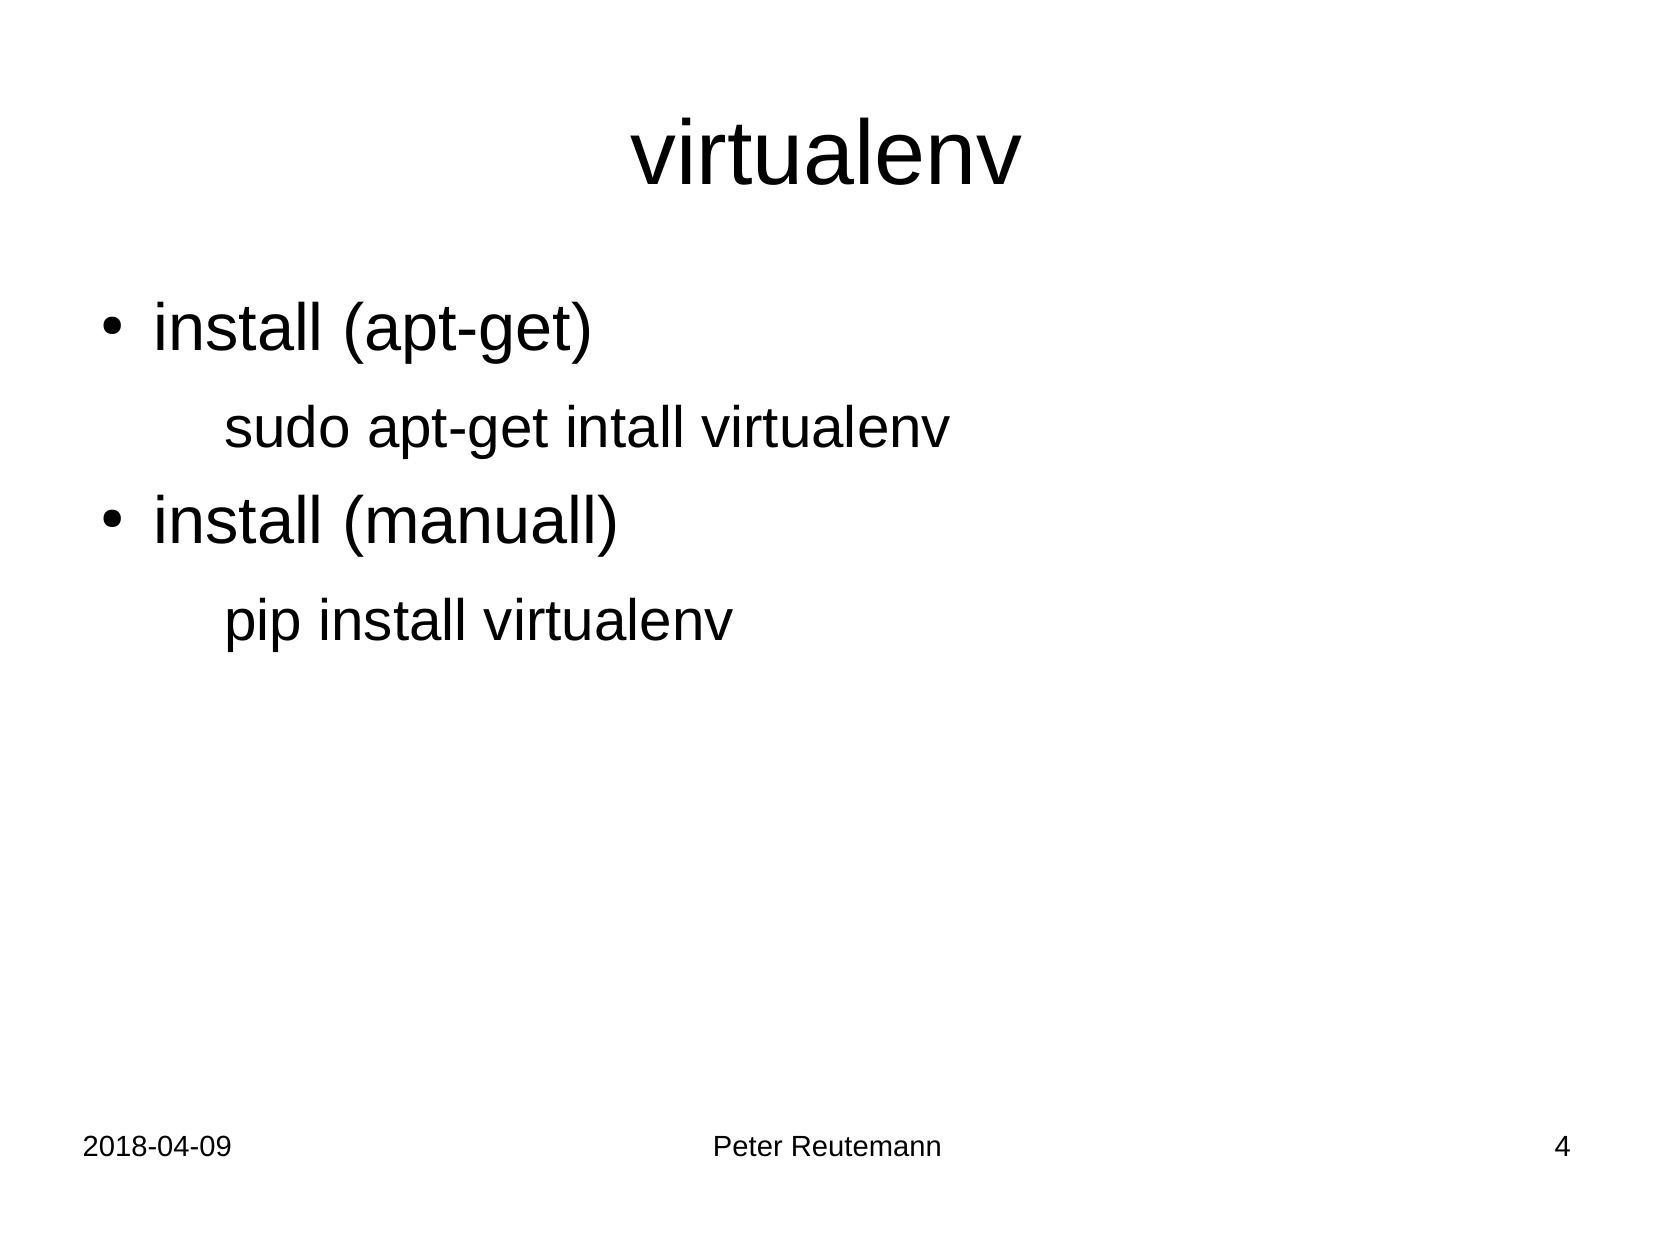

# virtualenv
install (apt-get)
sudo apt-get intall virtualenv
install (manuall)
pip install virtualenv
2018-04-09
Peter Reutemann
4